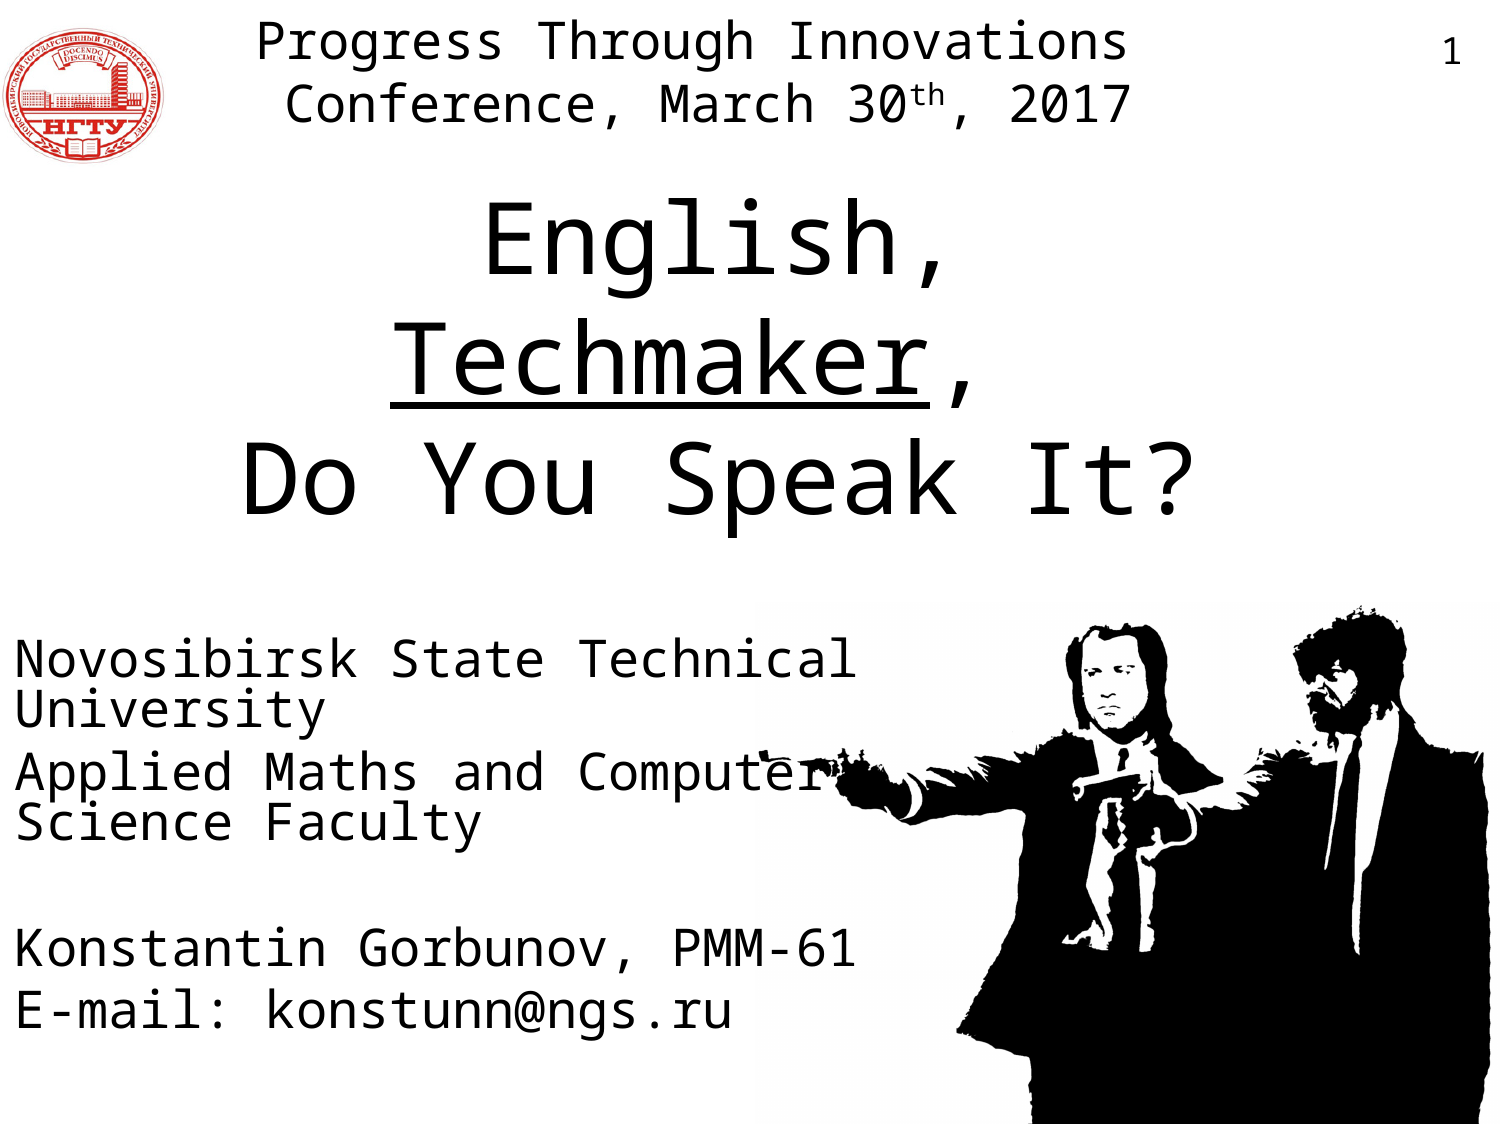

Progress Through Innovations
Conference, March 30th, 2017
# English, Techmaker, Do You Speak It?
Novosibirsk State Technical University
Applied Maths and Computer Science Faculty
Konstantin Gorbunov, PMM-61
E-mail: konstunn@ngs.ru